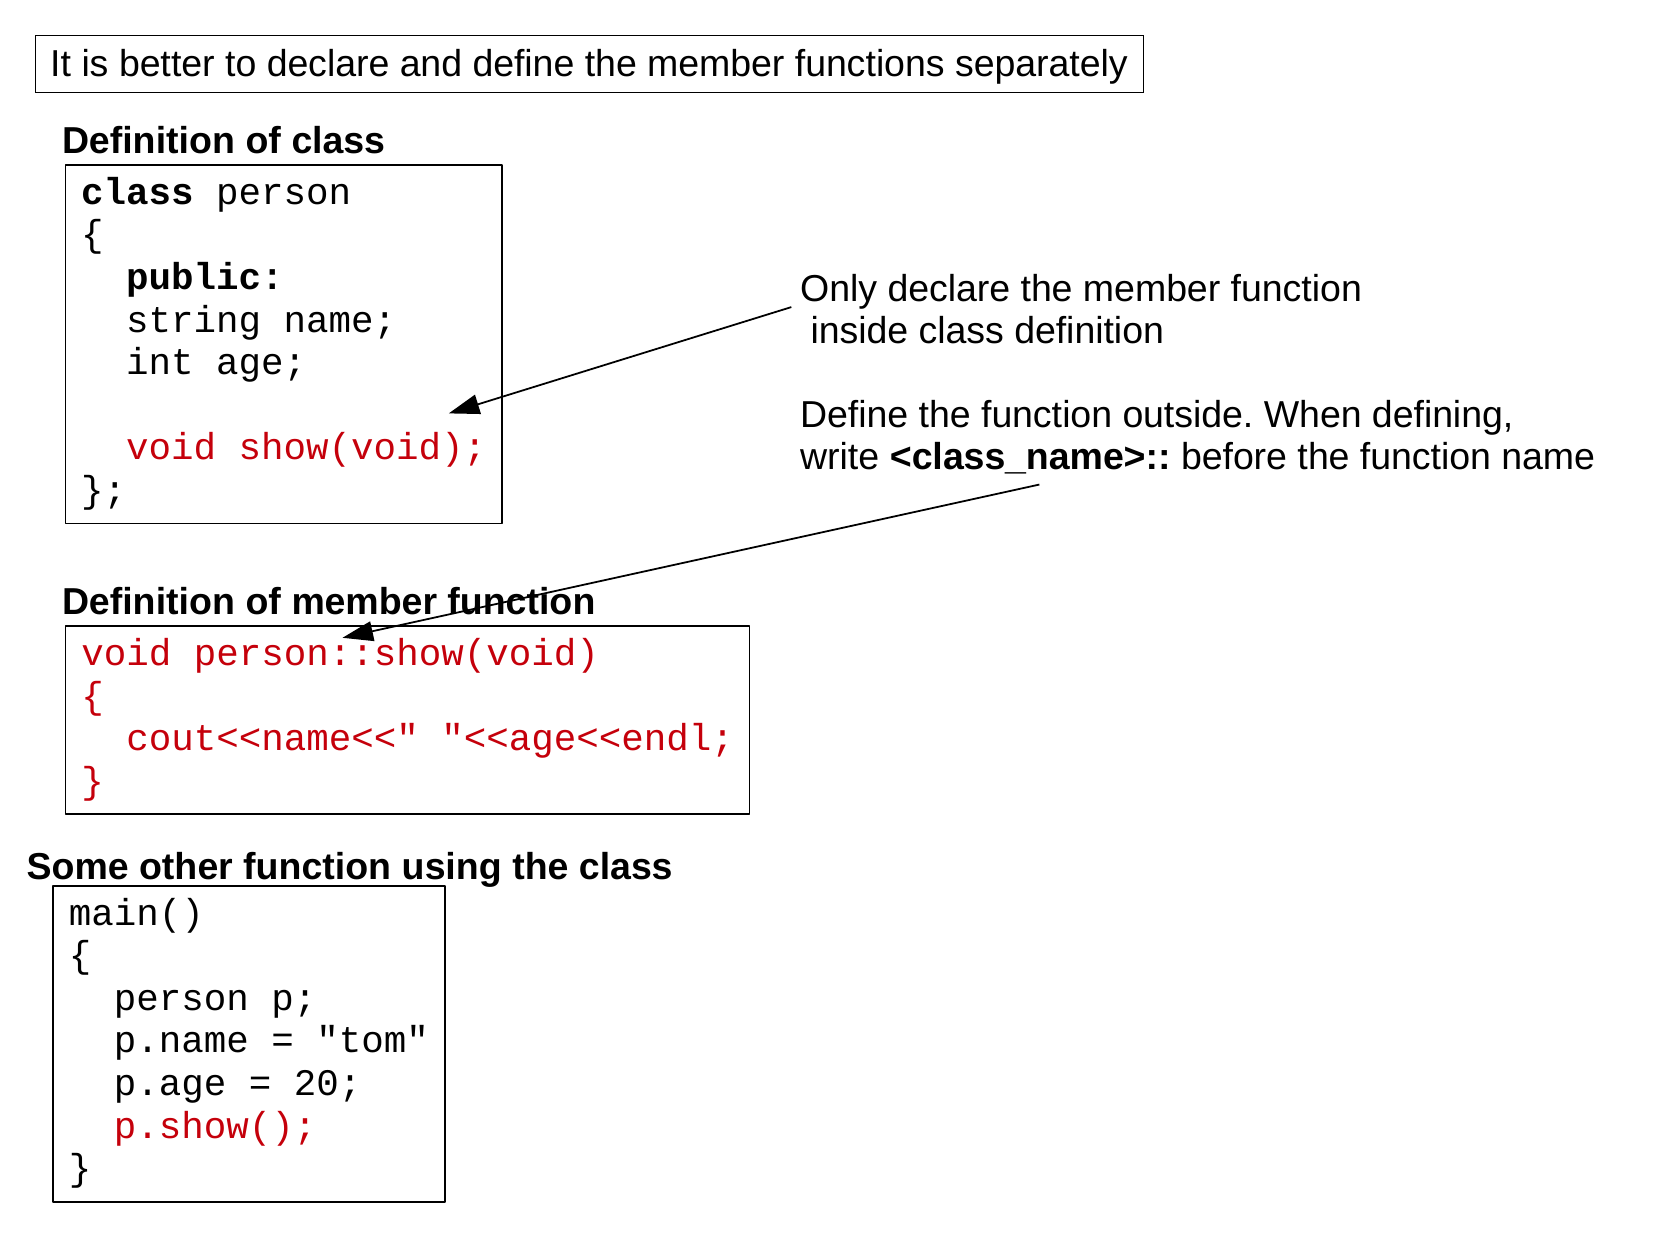

It is better to declare and define the member functions separately
Definition of class
class person
{
 public:
 string name;
 int age;
 void show(void);
};
Only declare the member function
 inside class definition
Define the function outside. When defining,
write <class_name>:: before the function name
Definition of member function
void person::show(void)
{
 cout<<name<<" "<<age<<endl;
}
Some other function using the class
main()
{
 person p;
 p.name = "tom"
 p.age = 20;
 p.show();
}